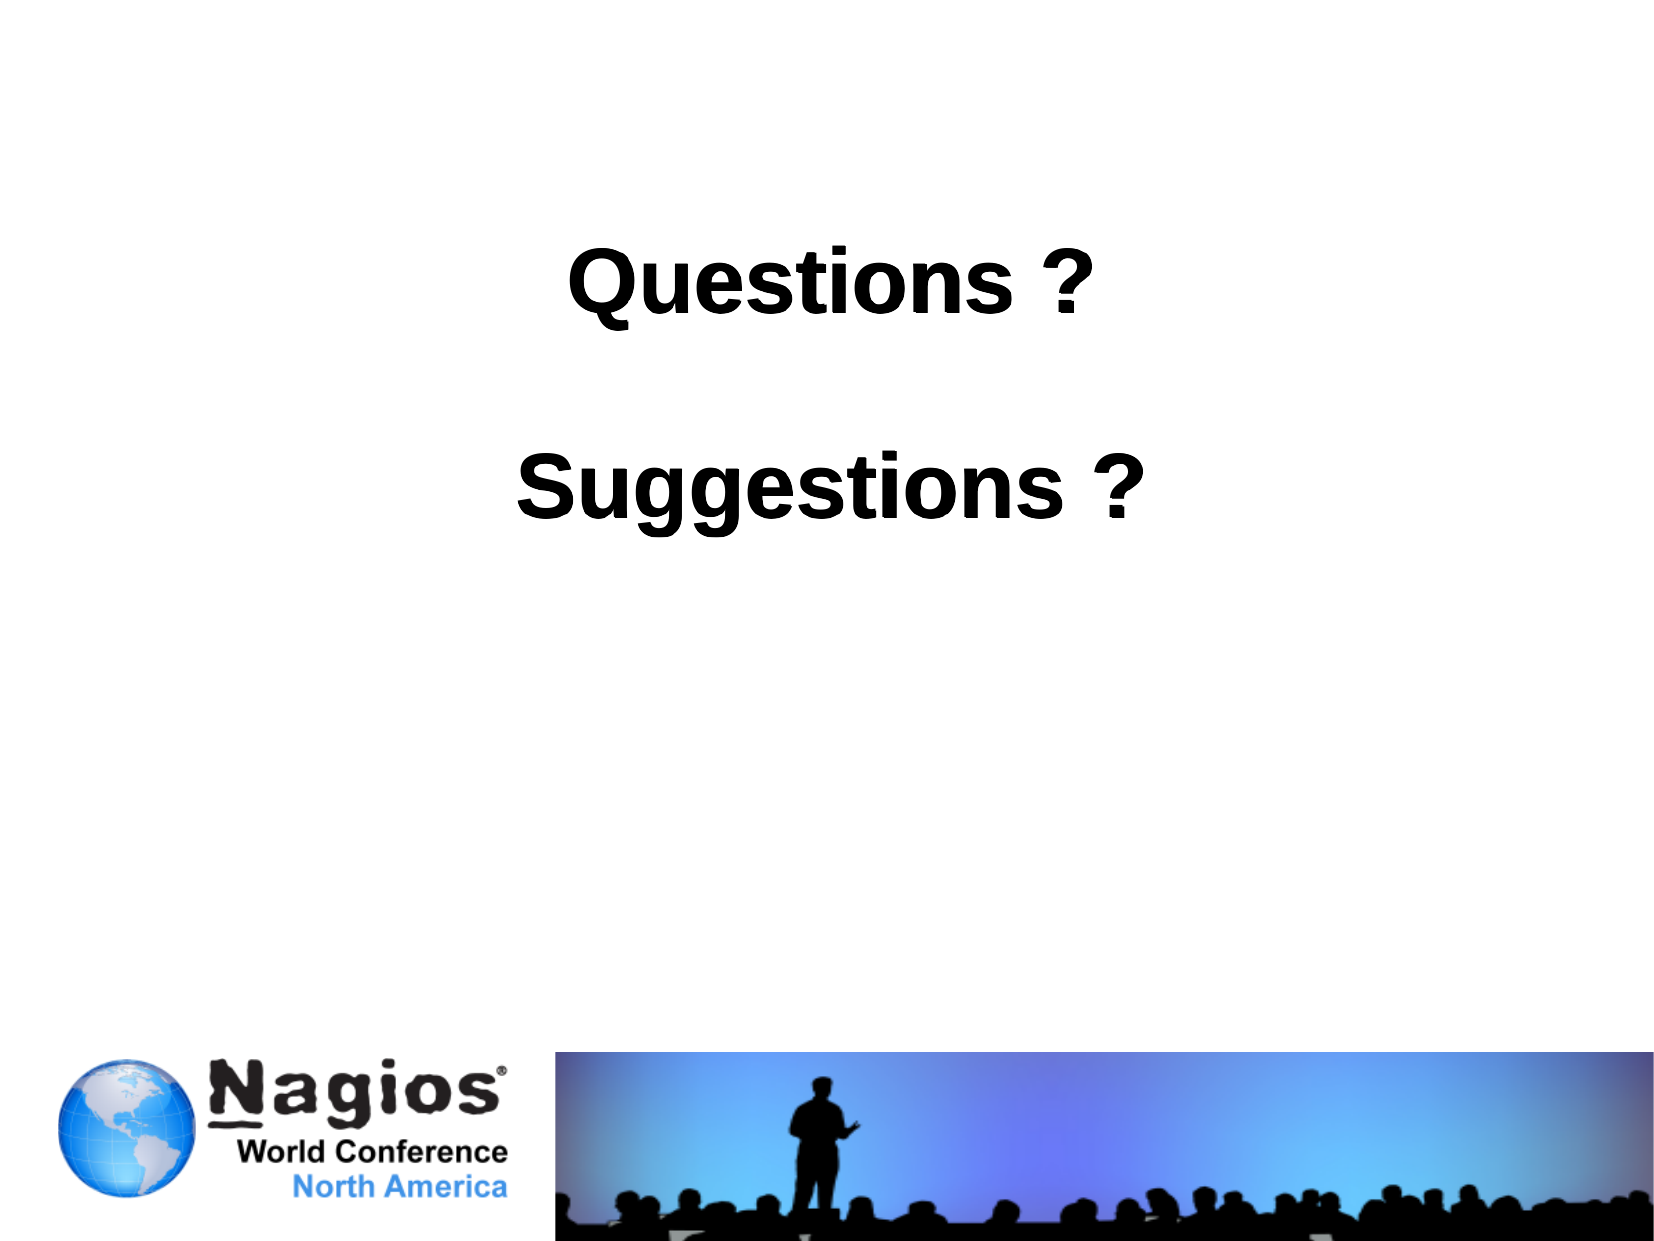

# Questions ? Suggestions ?
2011
Nagios World Conference
19